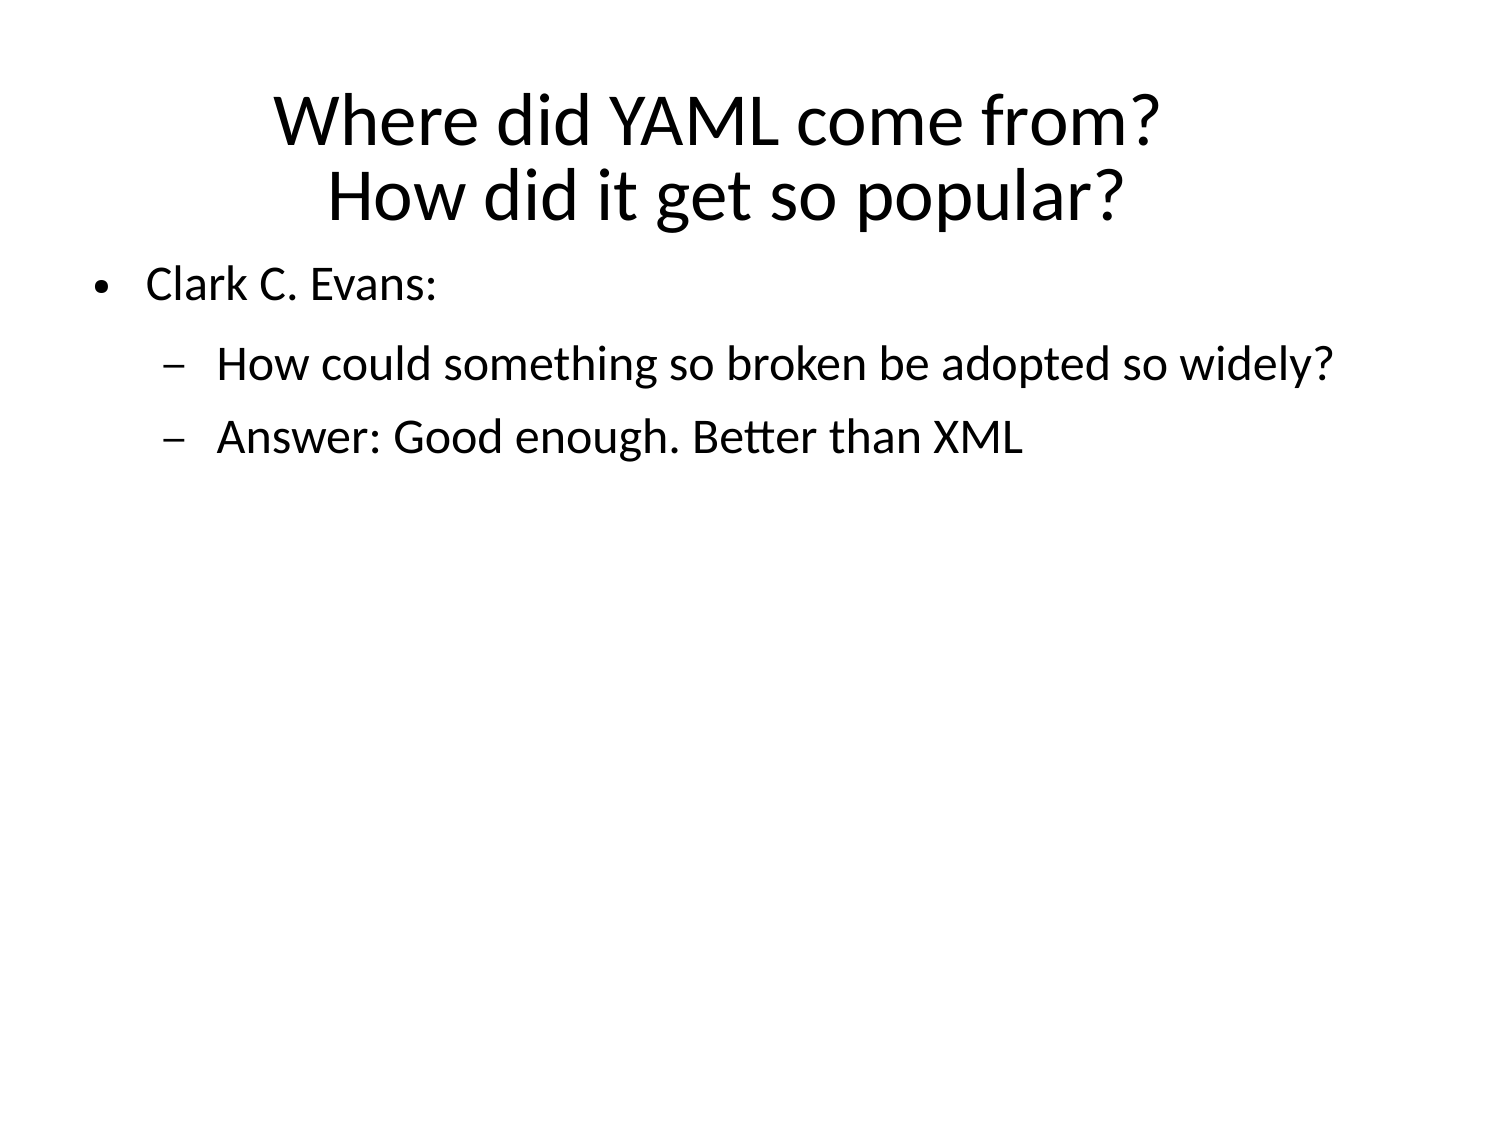

# Where did YAML come from? How did it get so popular?
Clark C. Evans:
How could something so broken be adopted so widely?
Answer: Good enough. Better than XML